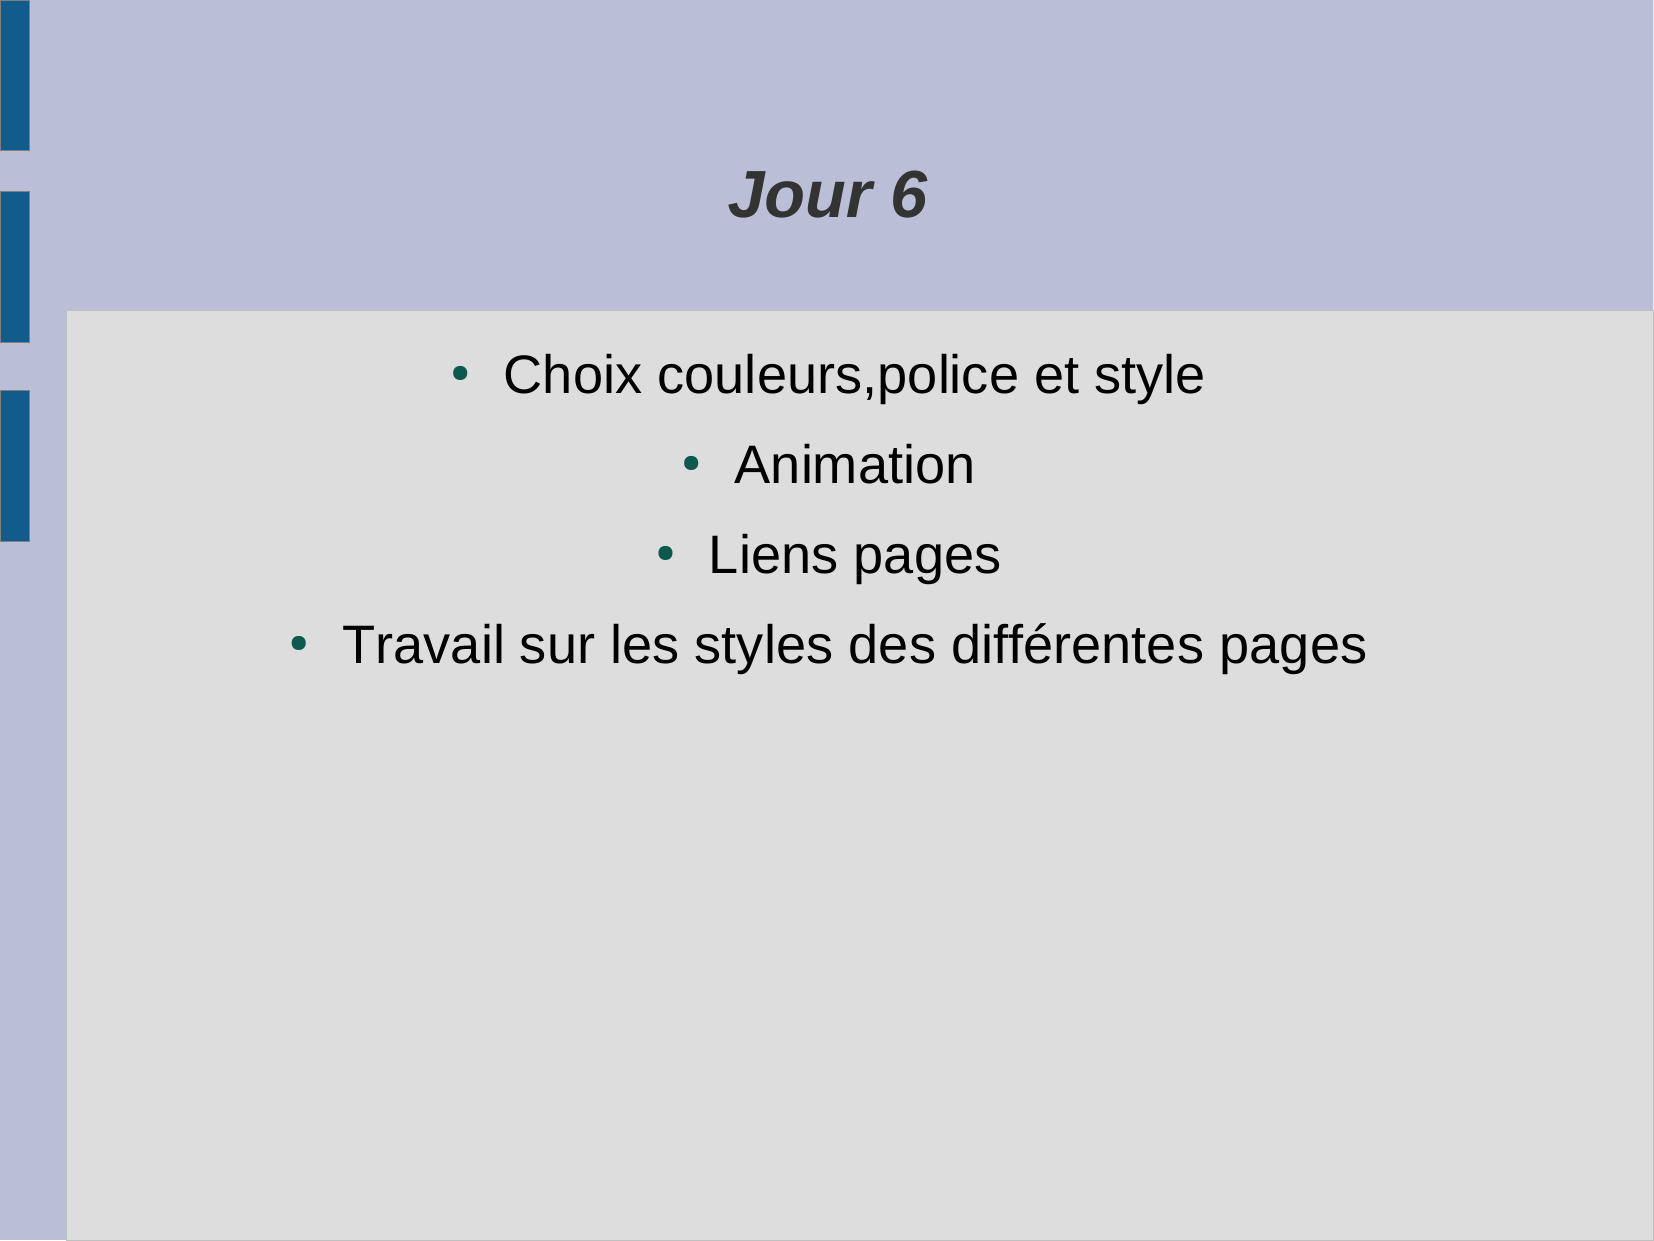

# Jour 6
Choix couleurs,police et style
Animation
Liens pages
Travail sur les styles des différentes pages